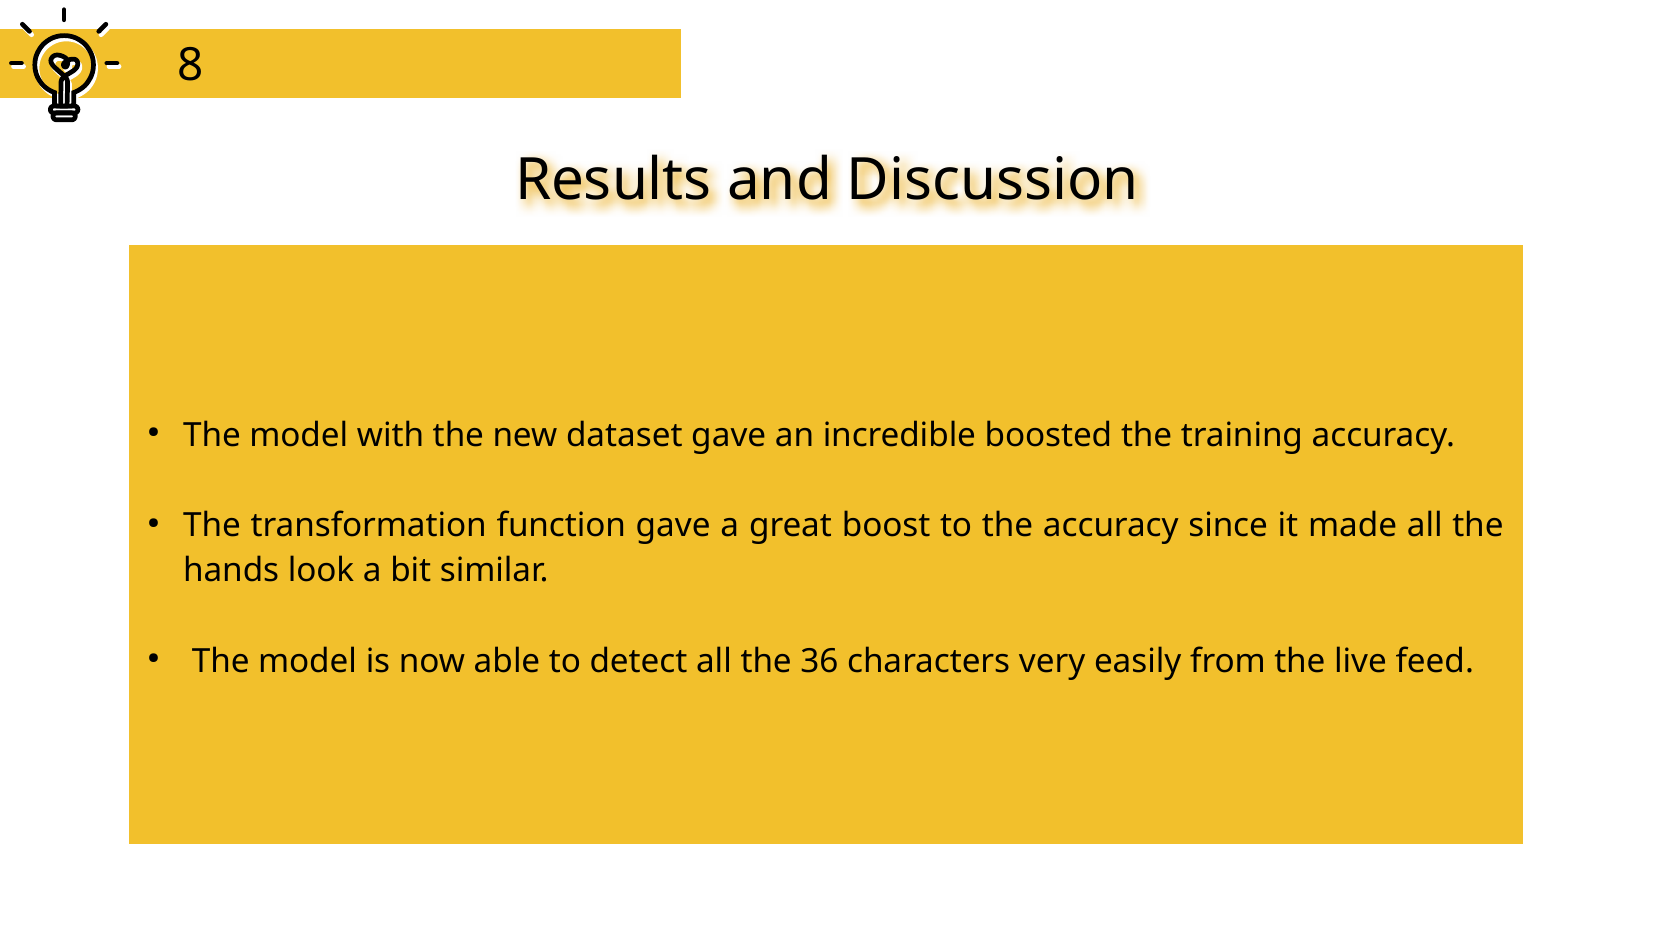

# 8
Results and Discussion
The model with the new dataset gave an incredible boosted the training accuracy.
The transformation function gave a great boost to the accuracy since it made all the hands look a bit similar.
 The model is now able to detect all the 36 characters very easily from the live feed.